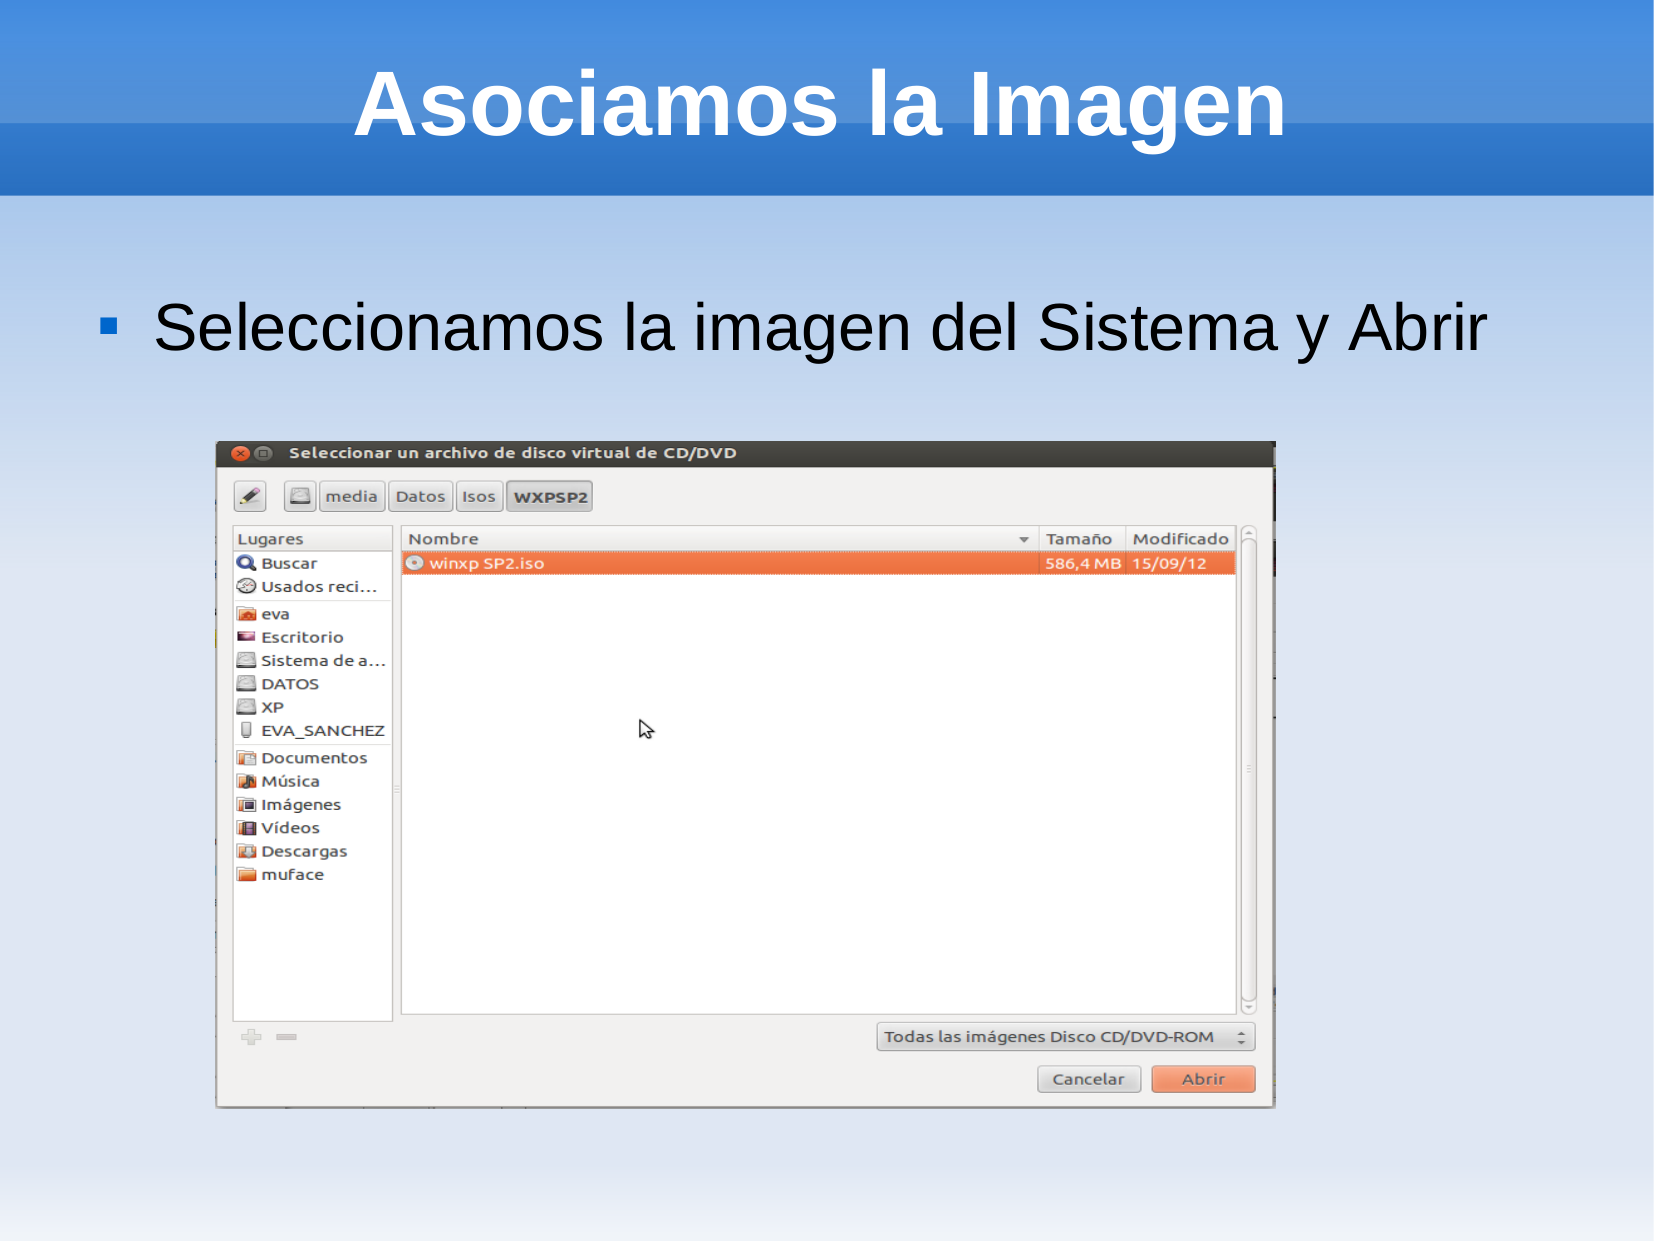

# Asociamos la Imagen
Seleccionamos la imagen del Sistema y Abrir